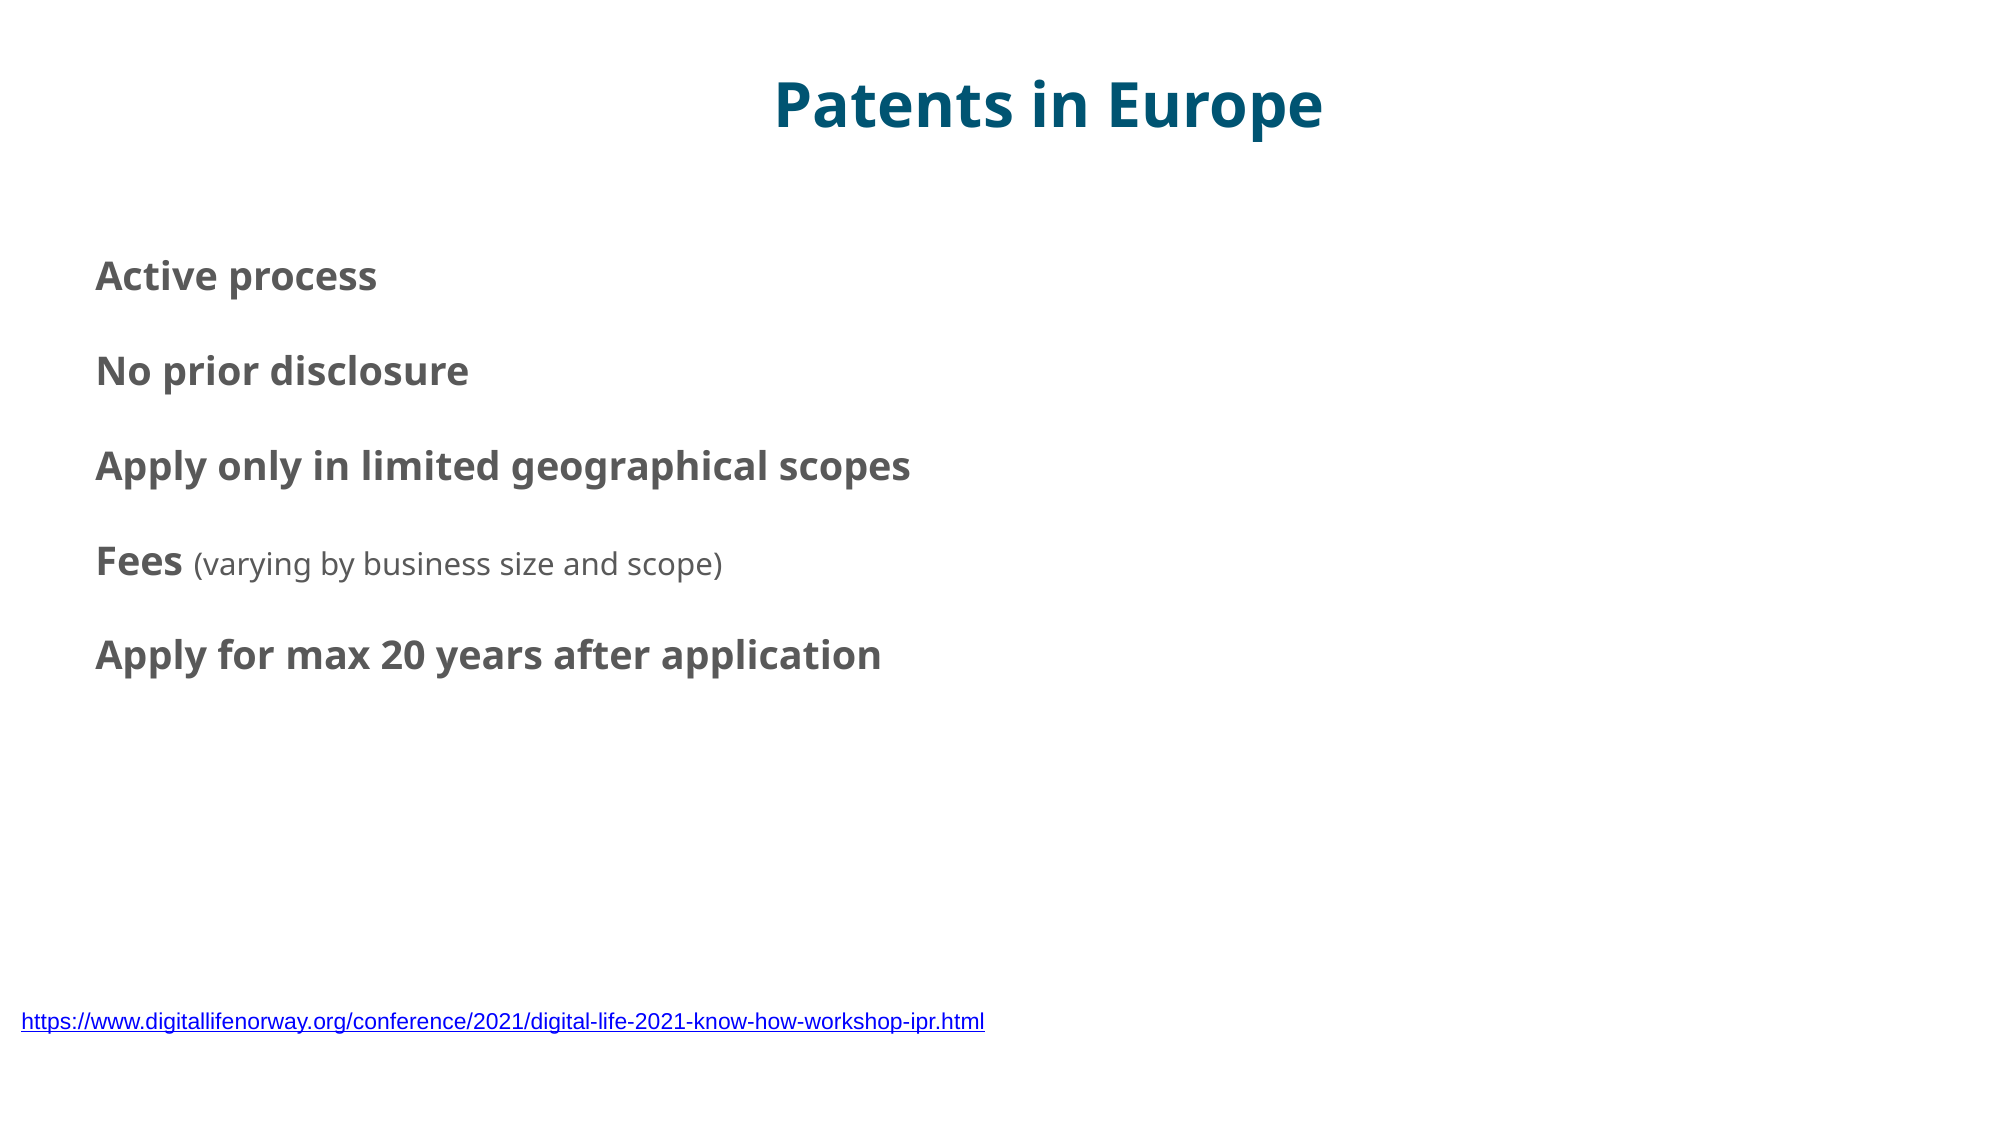

Patents in Europe
Active process
No prior disclosure
Apply only in limited geographical scopes
Fees (varying by business size and scope)
Apply for max 20 years after application
https://www.digitallifenorway.org/conference/2021/digital-life-2021-know-how-workshop-ipr.html